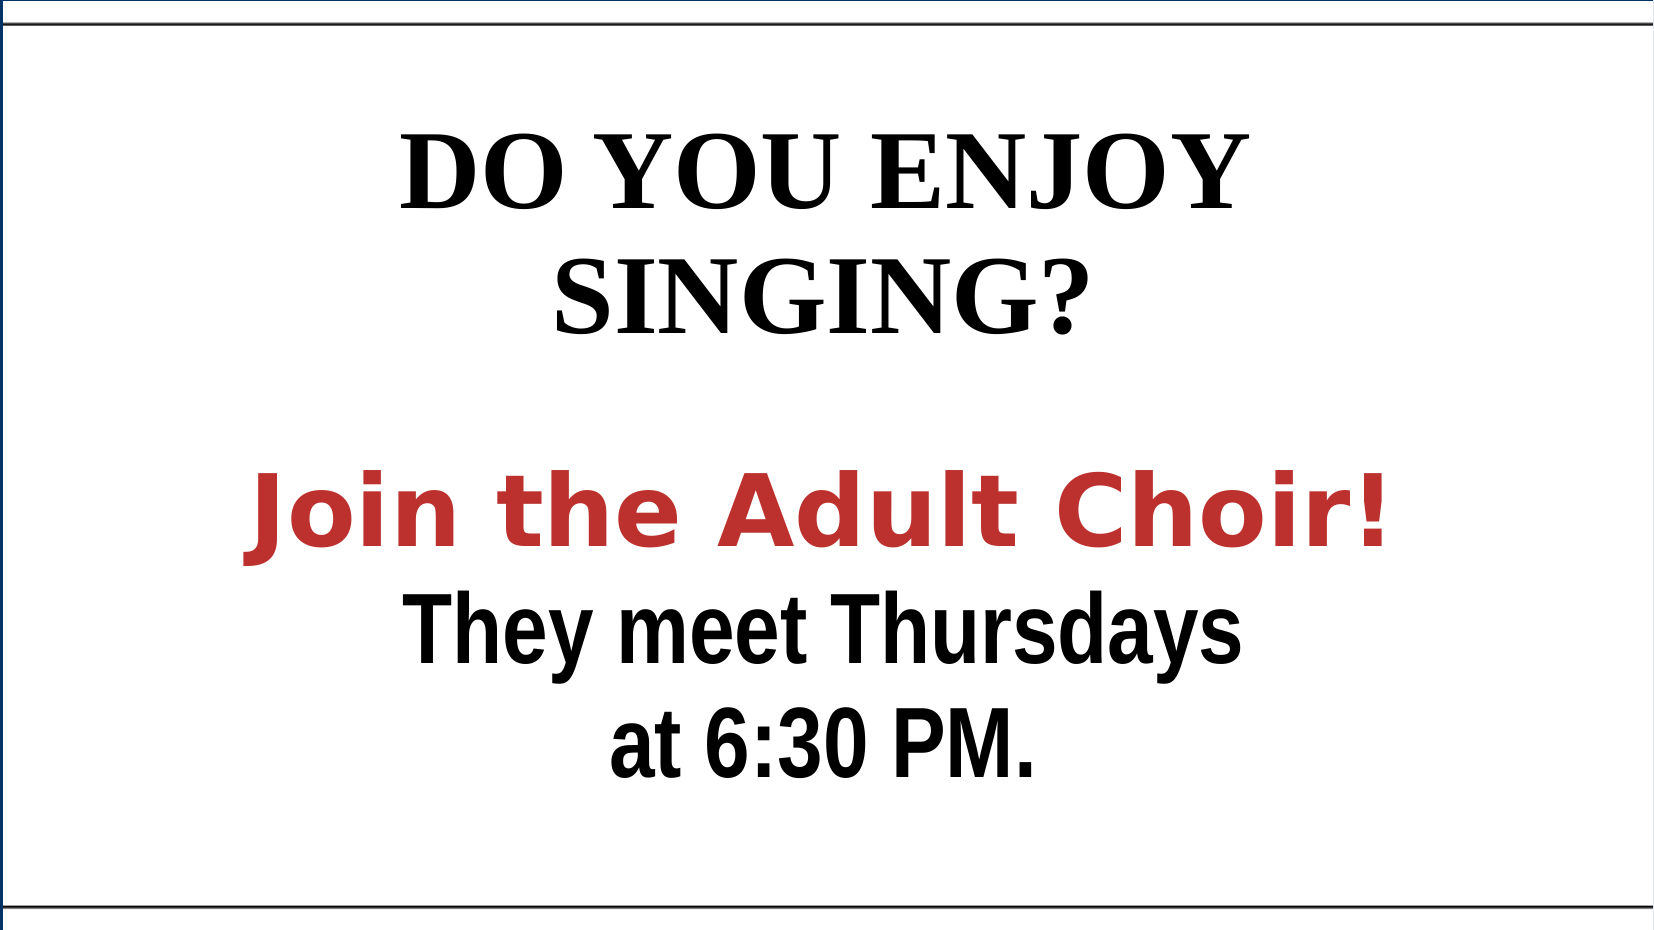

DO YOU ENJOY SINGING?
Join the Adult Choir!
They meet Thursdays
at 6:30 PM.